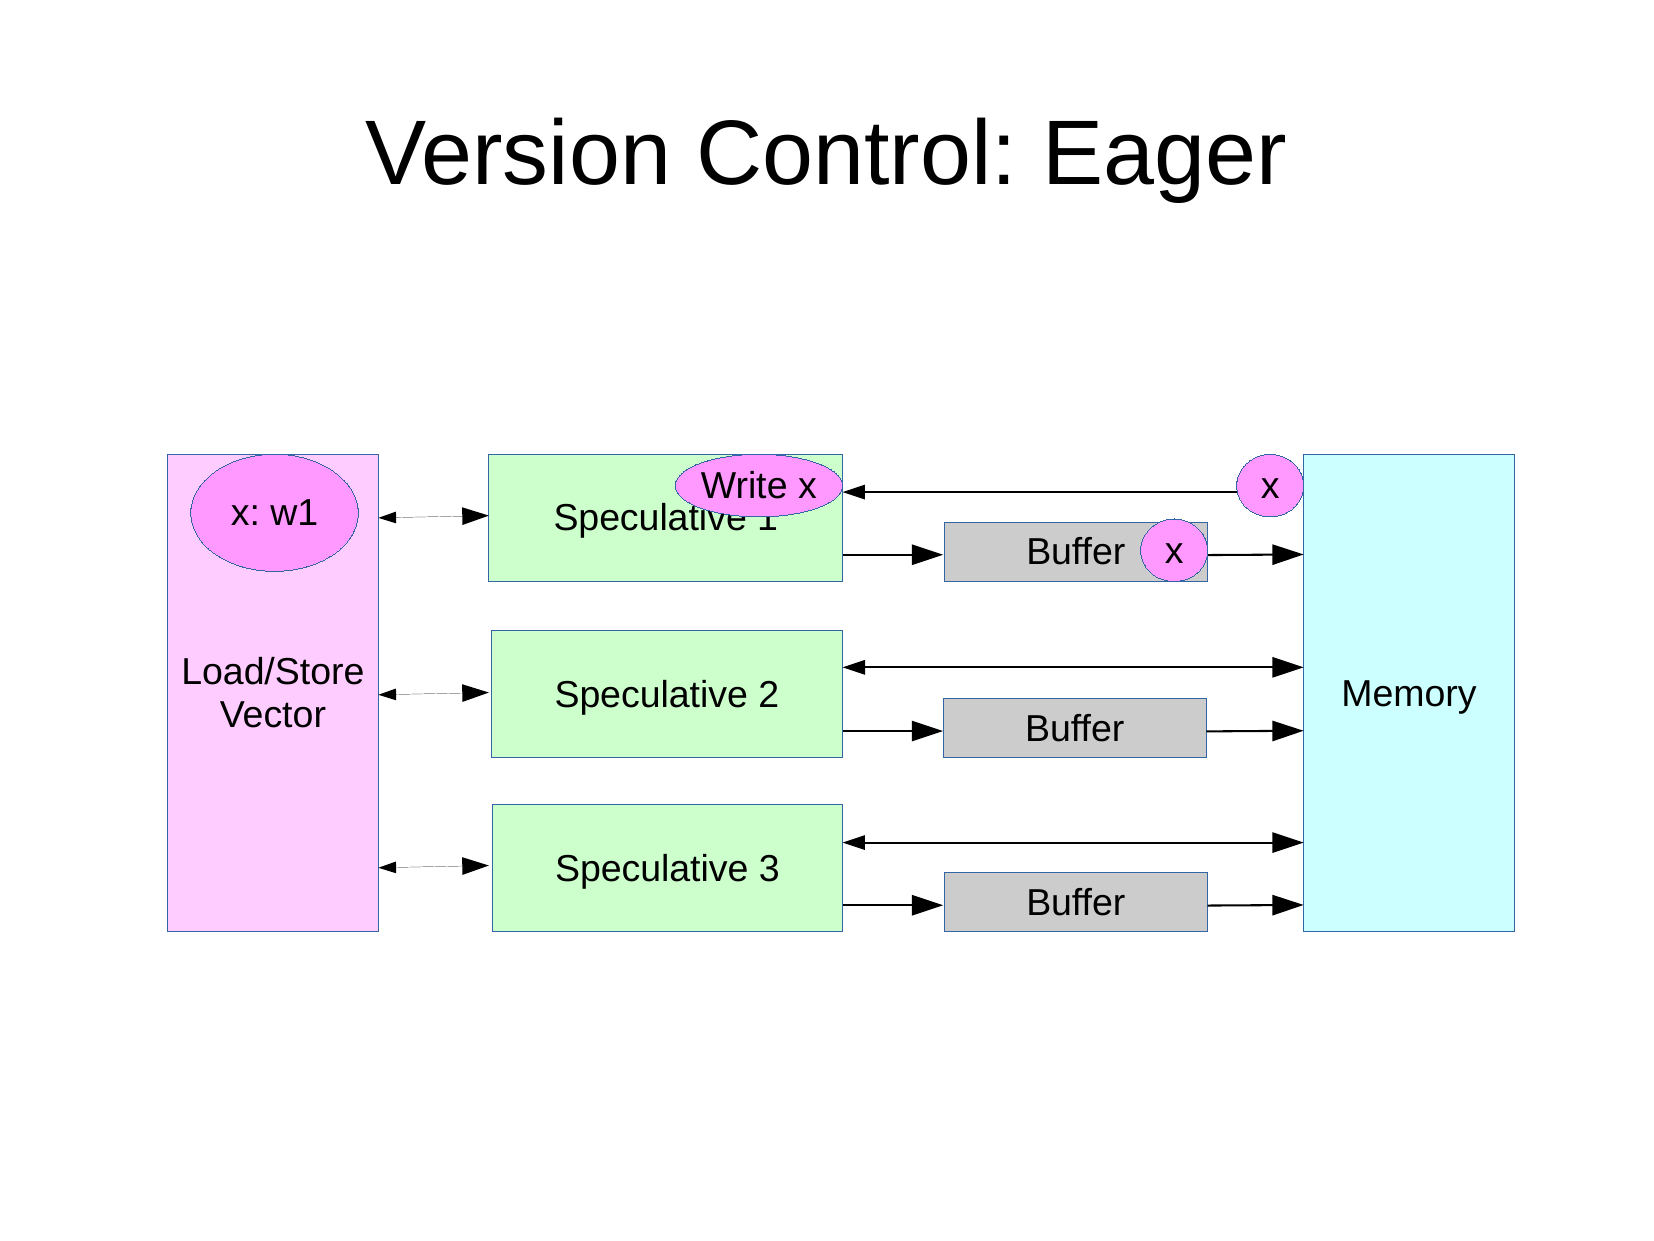

# Version Control: Eager
Load/Store
Vector
x: w1
Speculative 1
Memory
Write x
x
x
Buffer
Speculative 2
Buffer
Speculative 3
Buffer